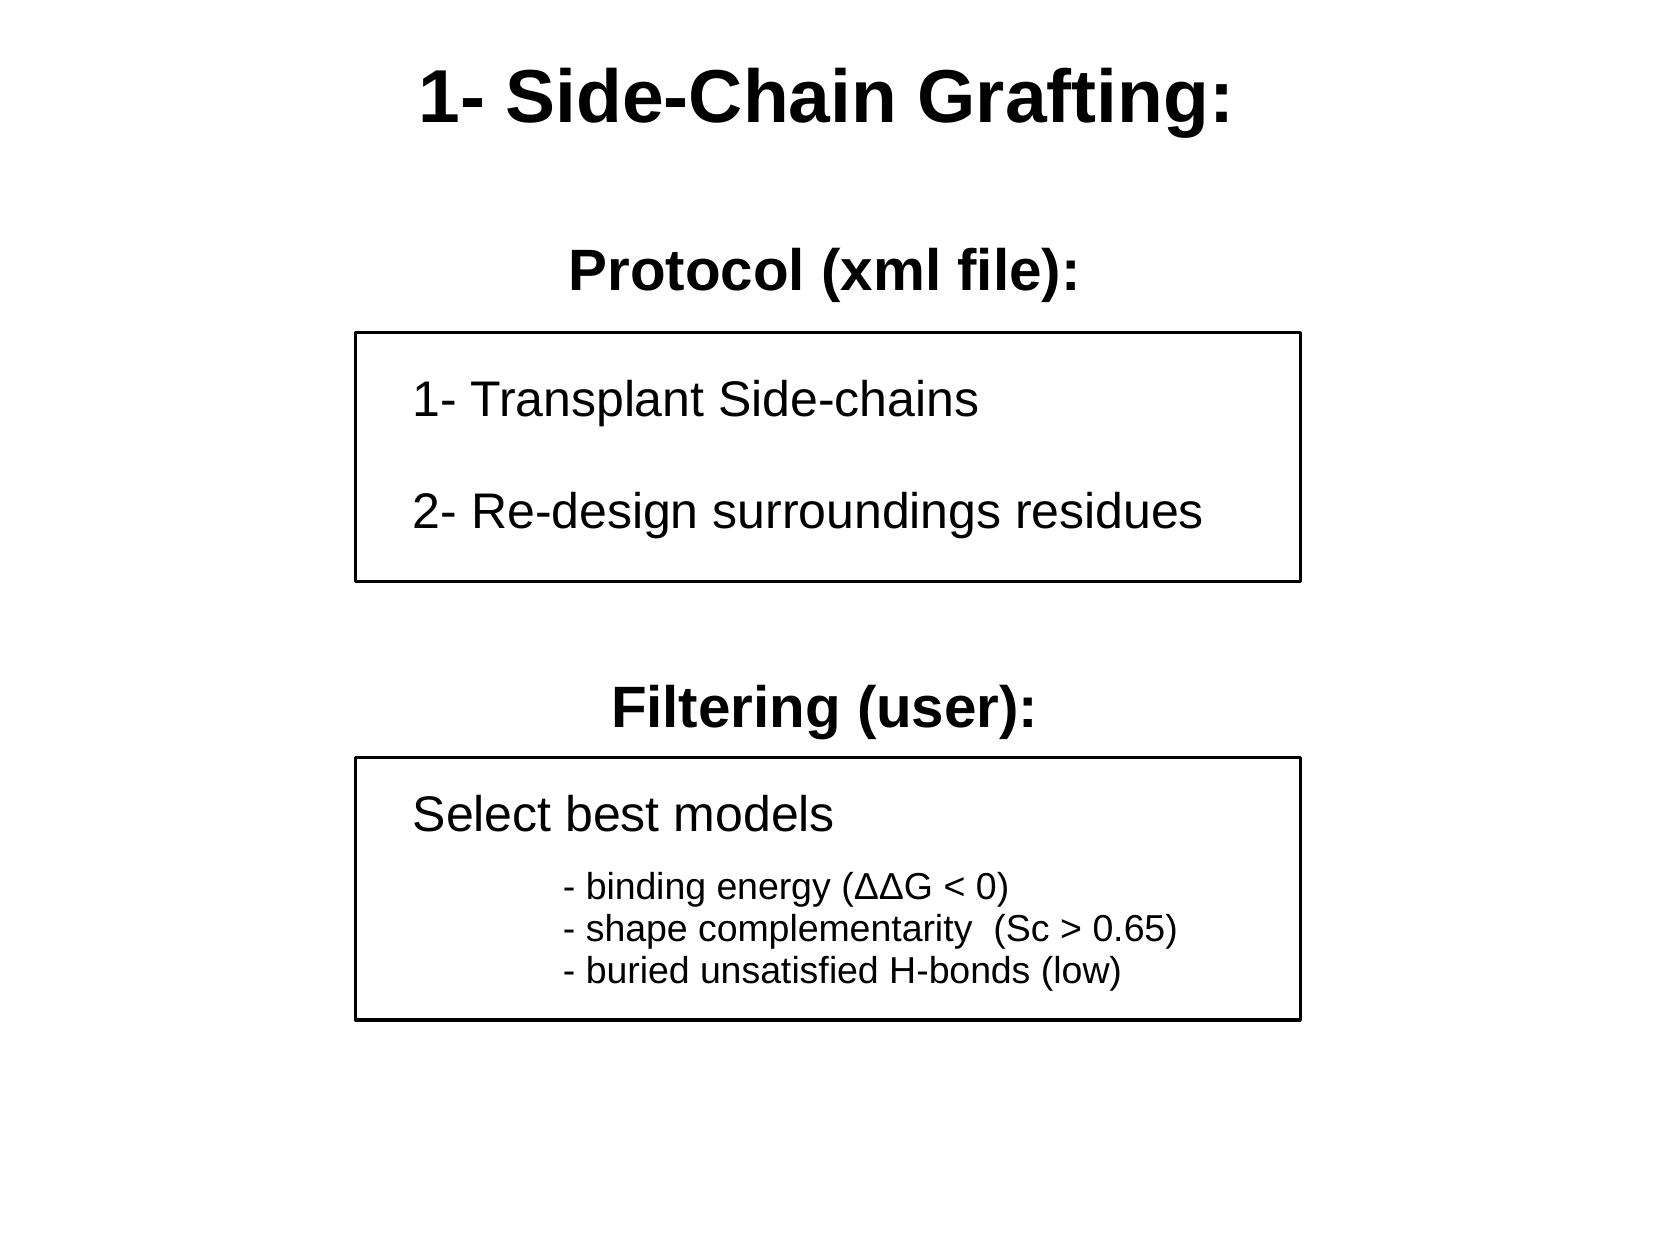

1- Side-Chain Grafting:
Protocol (xml file):
1- Transplant Side-chains
2- Re-design surroundings residues
Select best models
		- binding energy (ΔΔG < 0)
		- shape complementarity (Sc > 0.65)
		- buried unsatisfied H-bonds (low)
Filtering (user):